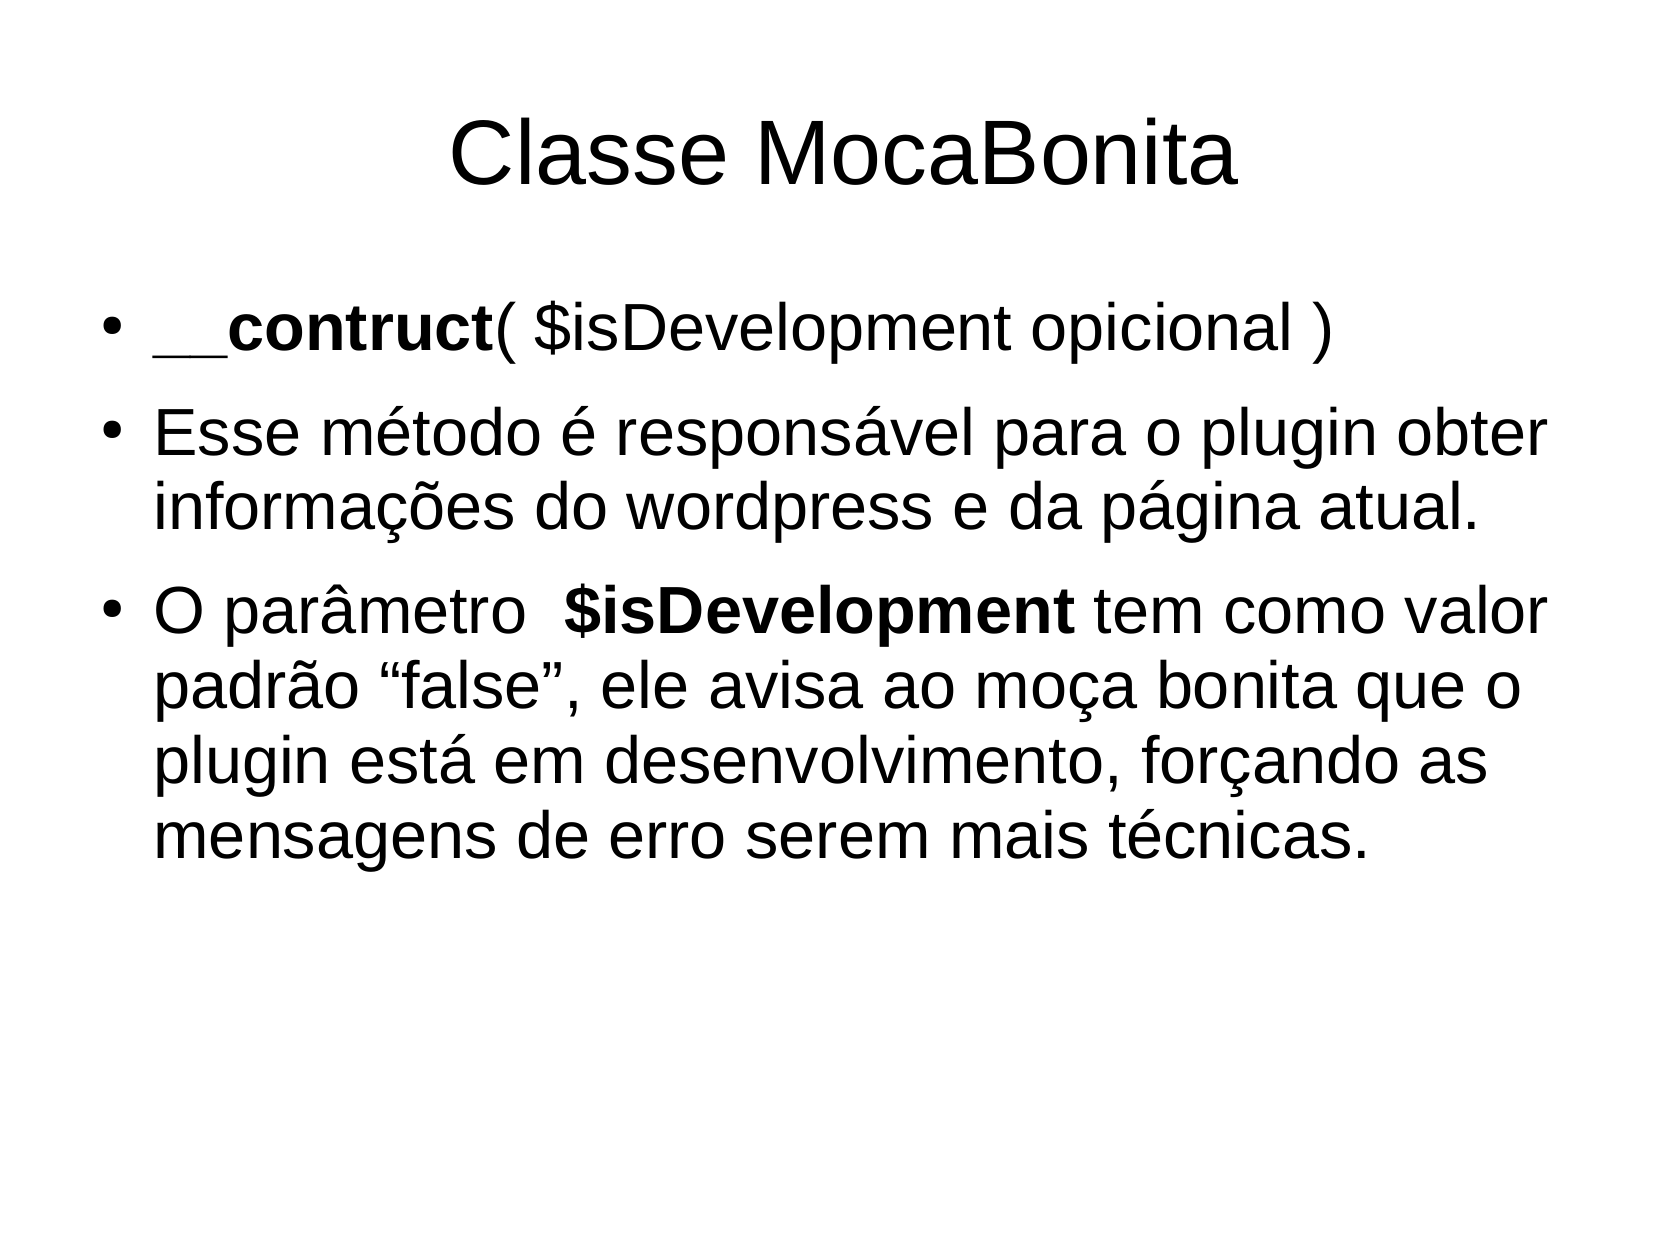

# Classe MocaBonita
__contruct( $isDevelopment opicional )
Esse método é responsável para o plugin obter informações do wordpress e da página atual.
O parâmetro $isDevelopment tem como valor padrão “false”, ele avisa ao moça bonita que o plugin está em desenvolvimento, forçando as mensagens de erro serem mais técnicas.